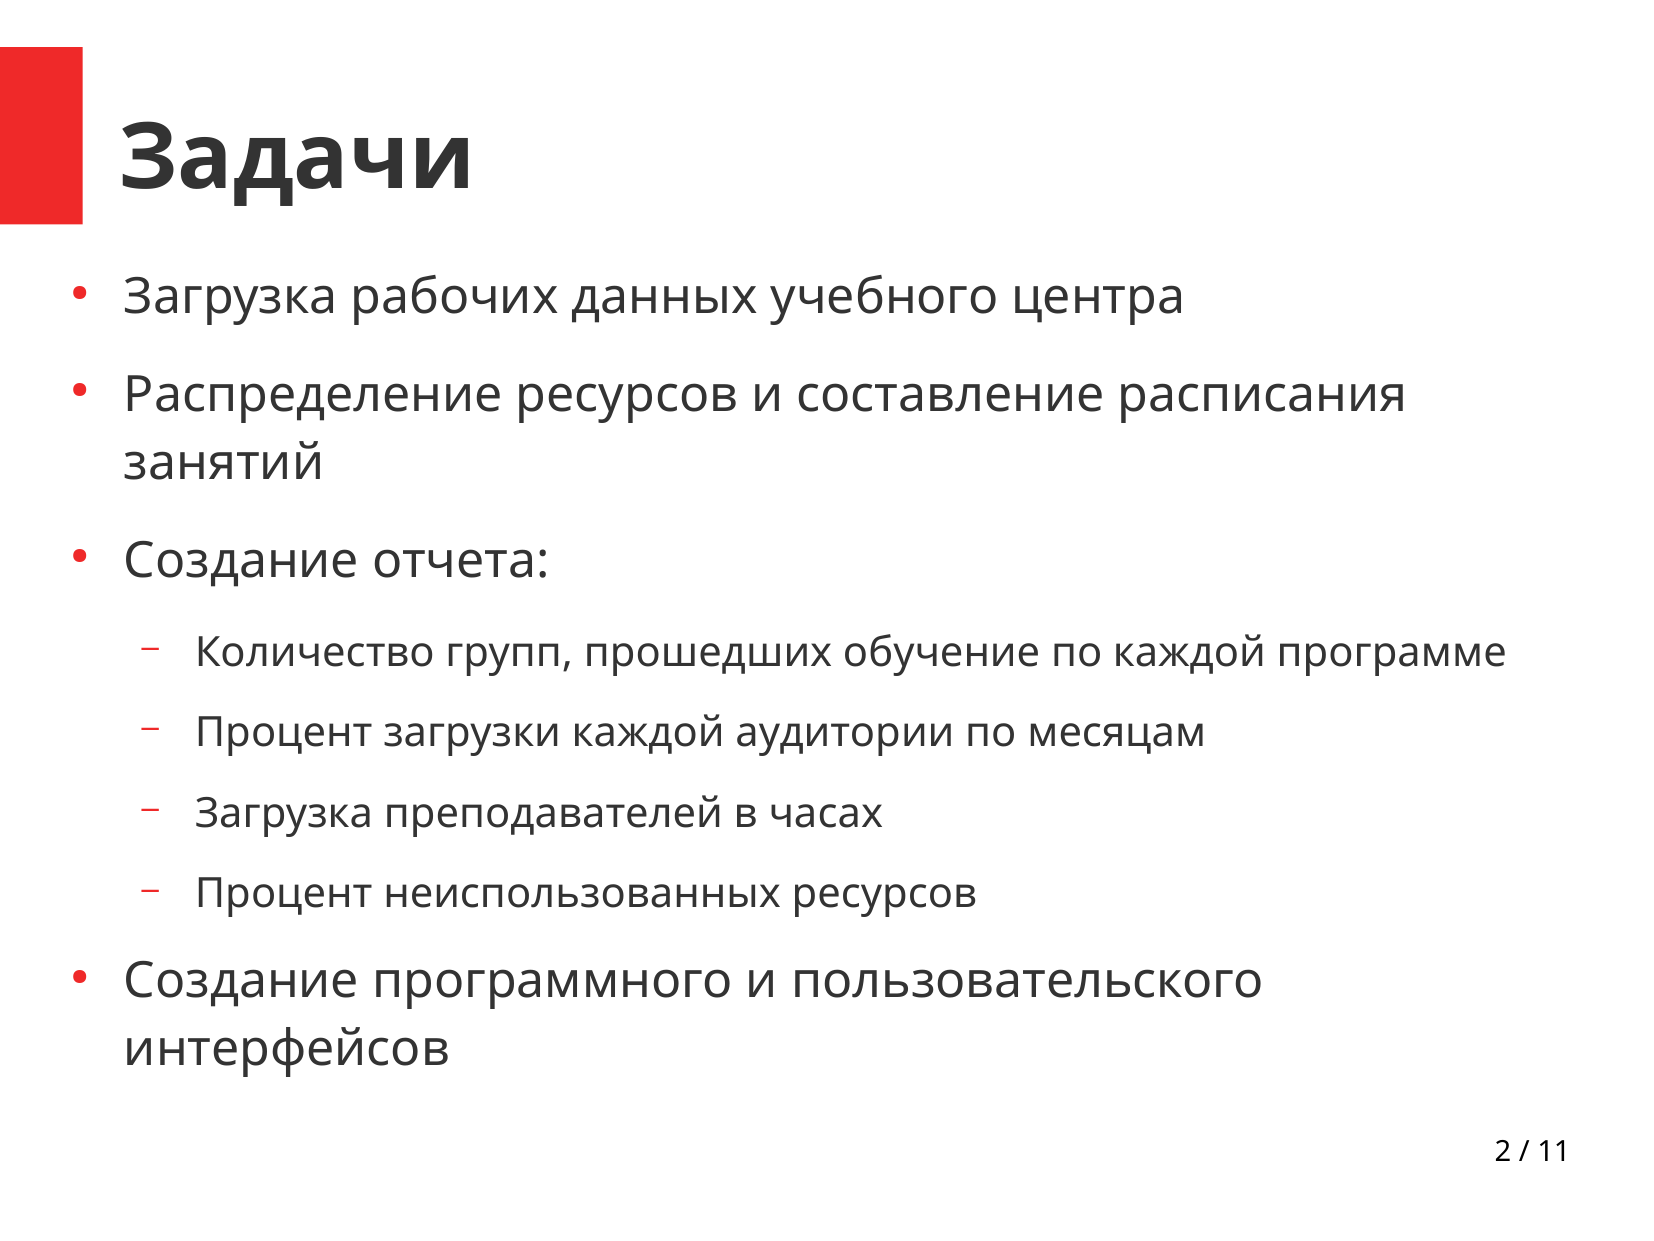

# Задачи
Загрузка рабочих данных учебного центра
Распределение ресурсов и составление расписания занятий
Создание отчета:
Количество групп, прошедших обучение по каждой программе
Процент загрузки каждой аудитории по месяцам
Загрузка преподавателей в часах
Процент неиспользованных ресурсов
Создание программного и пользовательского интерфейсов
2